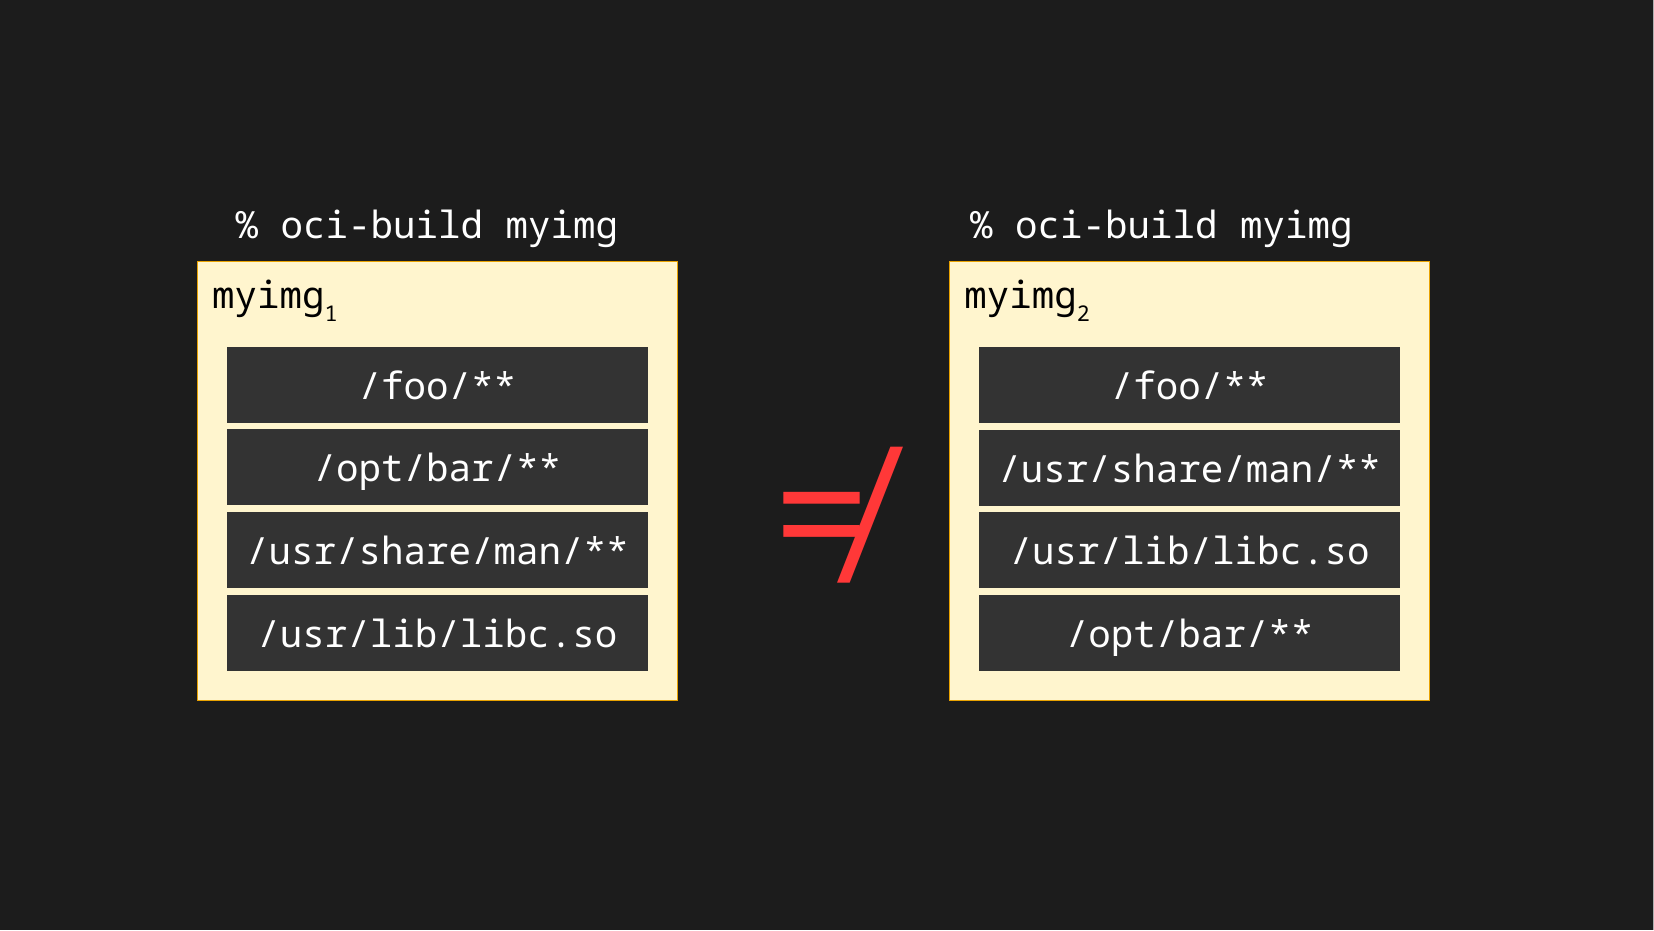

% oci-build myimg
% oci-build myimg
myimg1
myimg2
/foo/**
/foo/**
≠
/opt/bar/**
/usr/share/man/**
/usr/share/man/**
/usr/lib/libc.so
/usr/lib/libc.so
/opt/bar/**